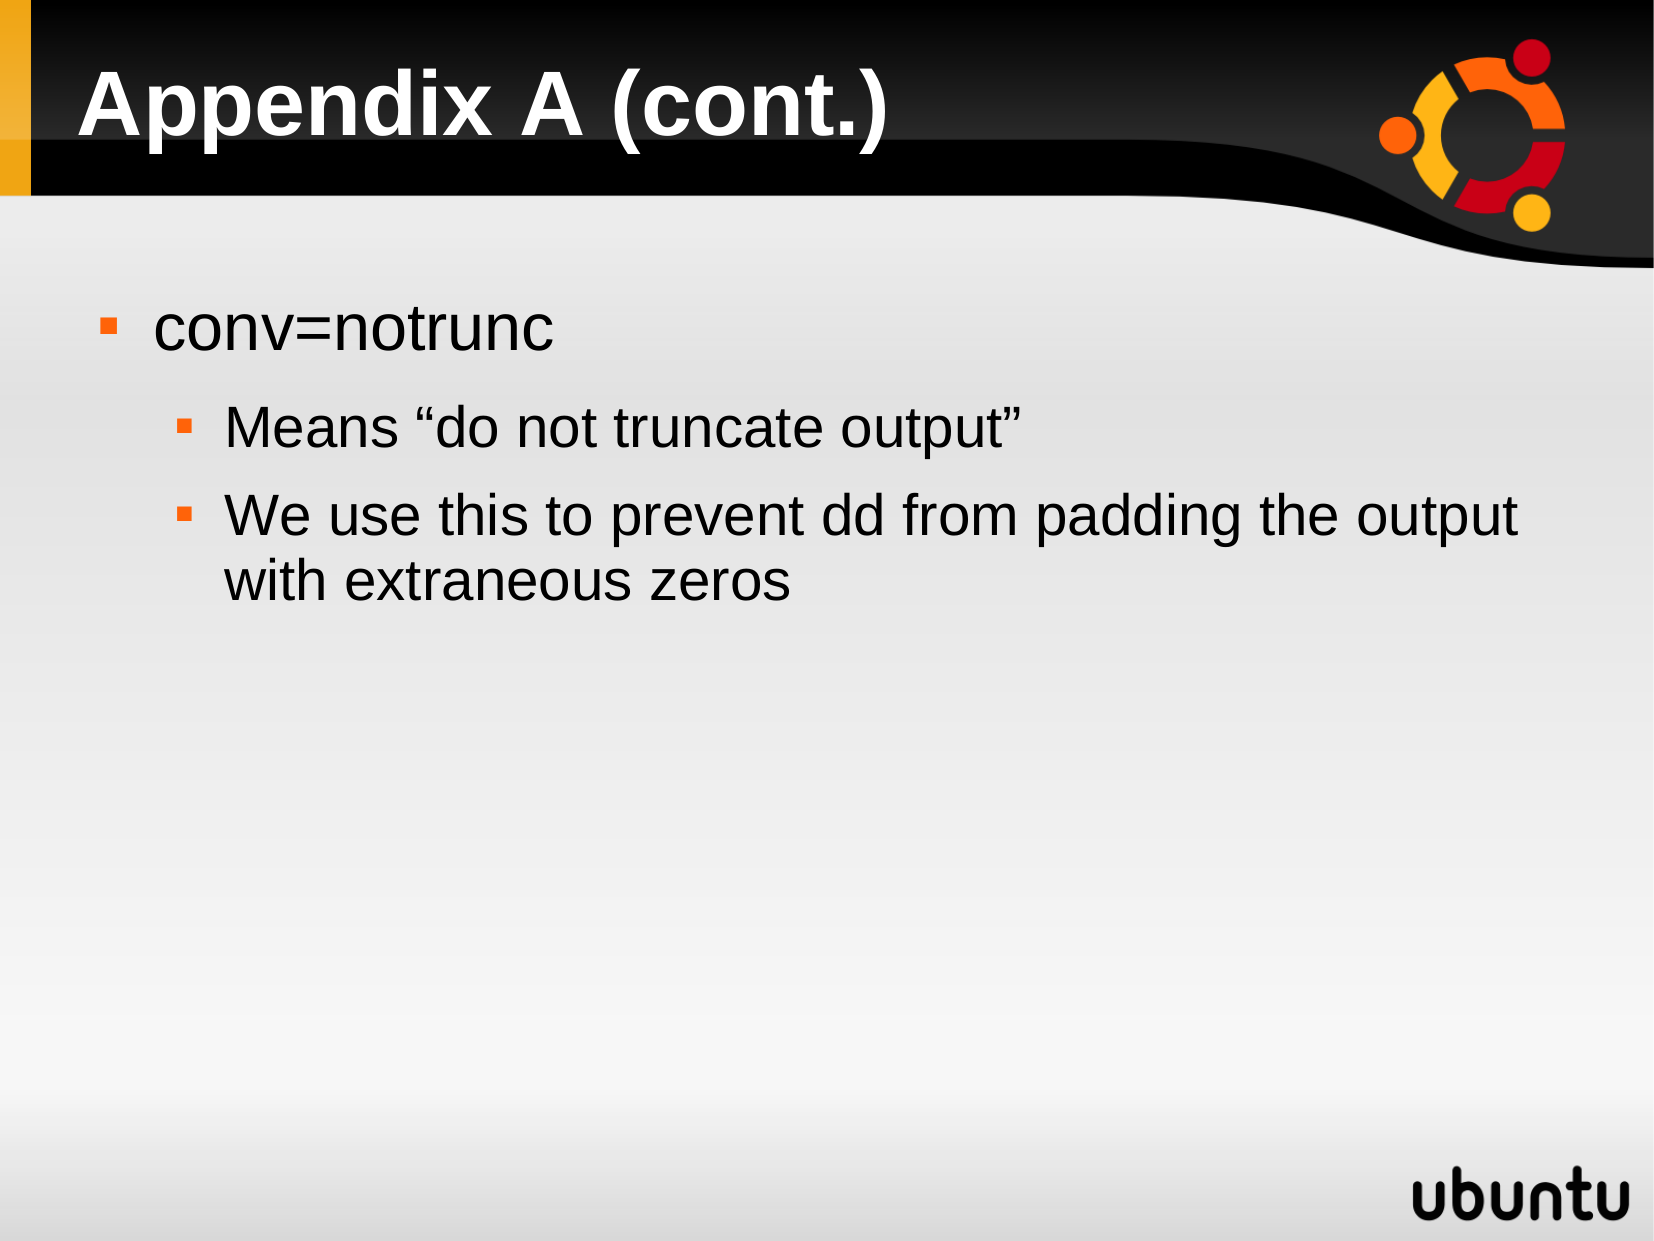

# Appendix A (cont.)
conv=notrunc
Means “do not truncate output”
We use this to prevent dd from padding the output with extraneous zeros